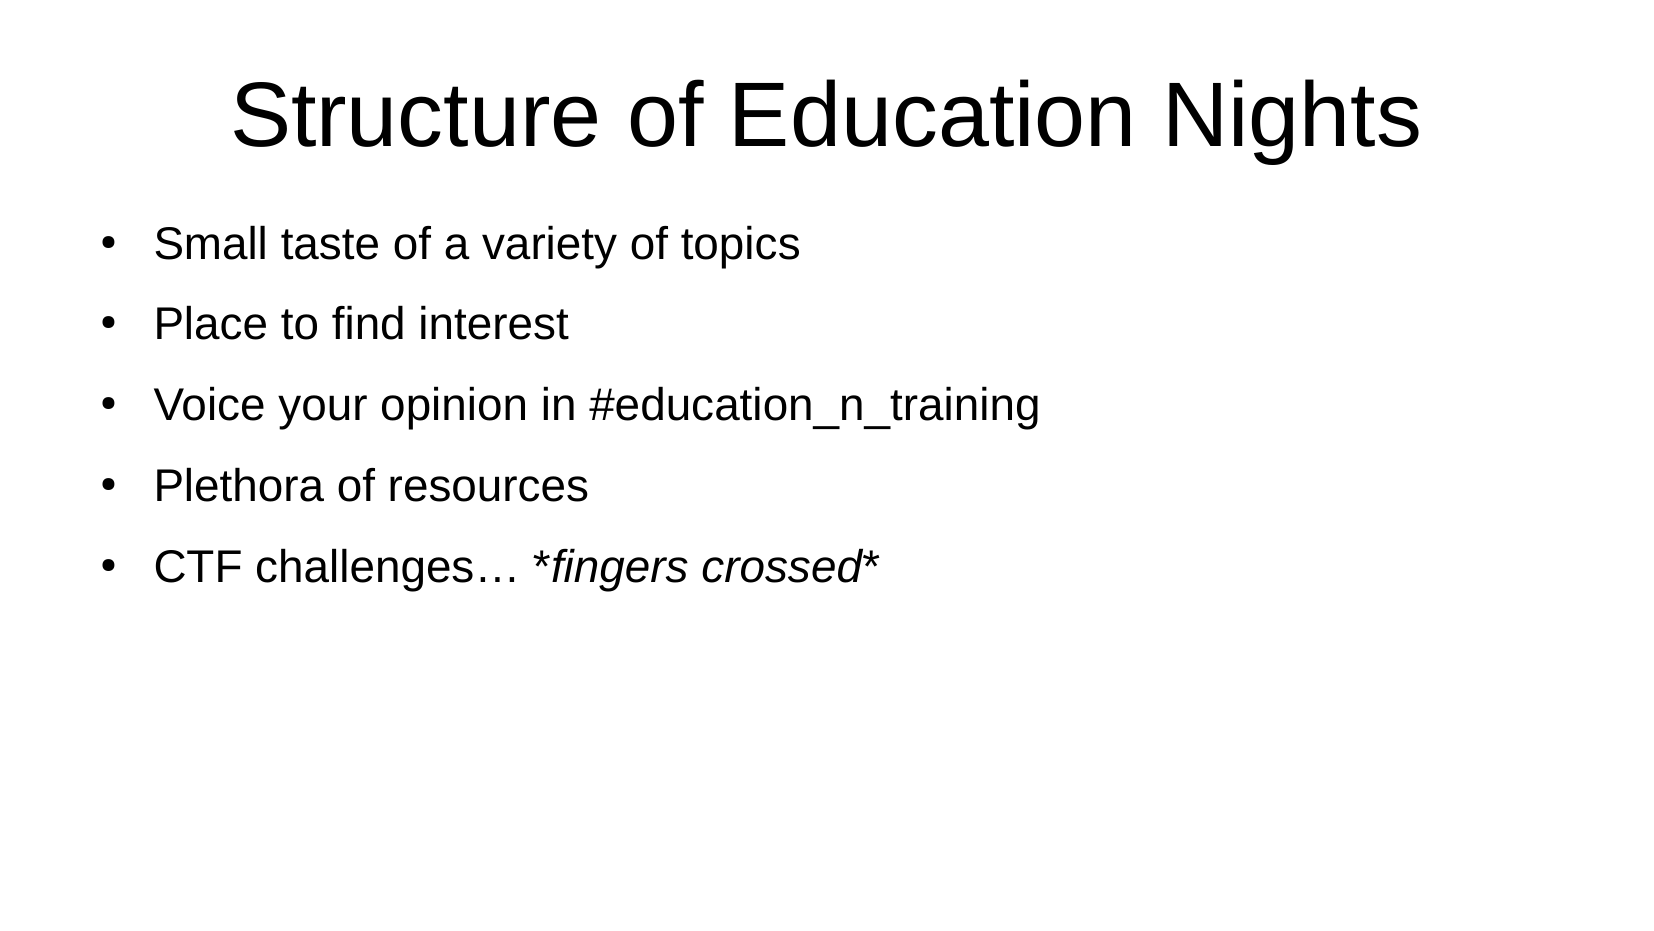

# Structure of Education Nights
Small taste of a variety of topics
Place to find interest
Voice your opinion in #education_n_training
Plethora of resources
CTF challenges… *fingers crossed*